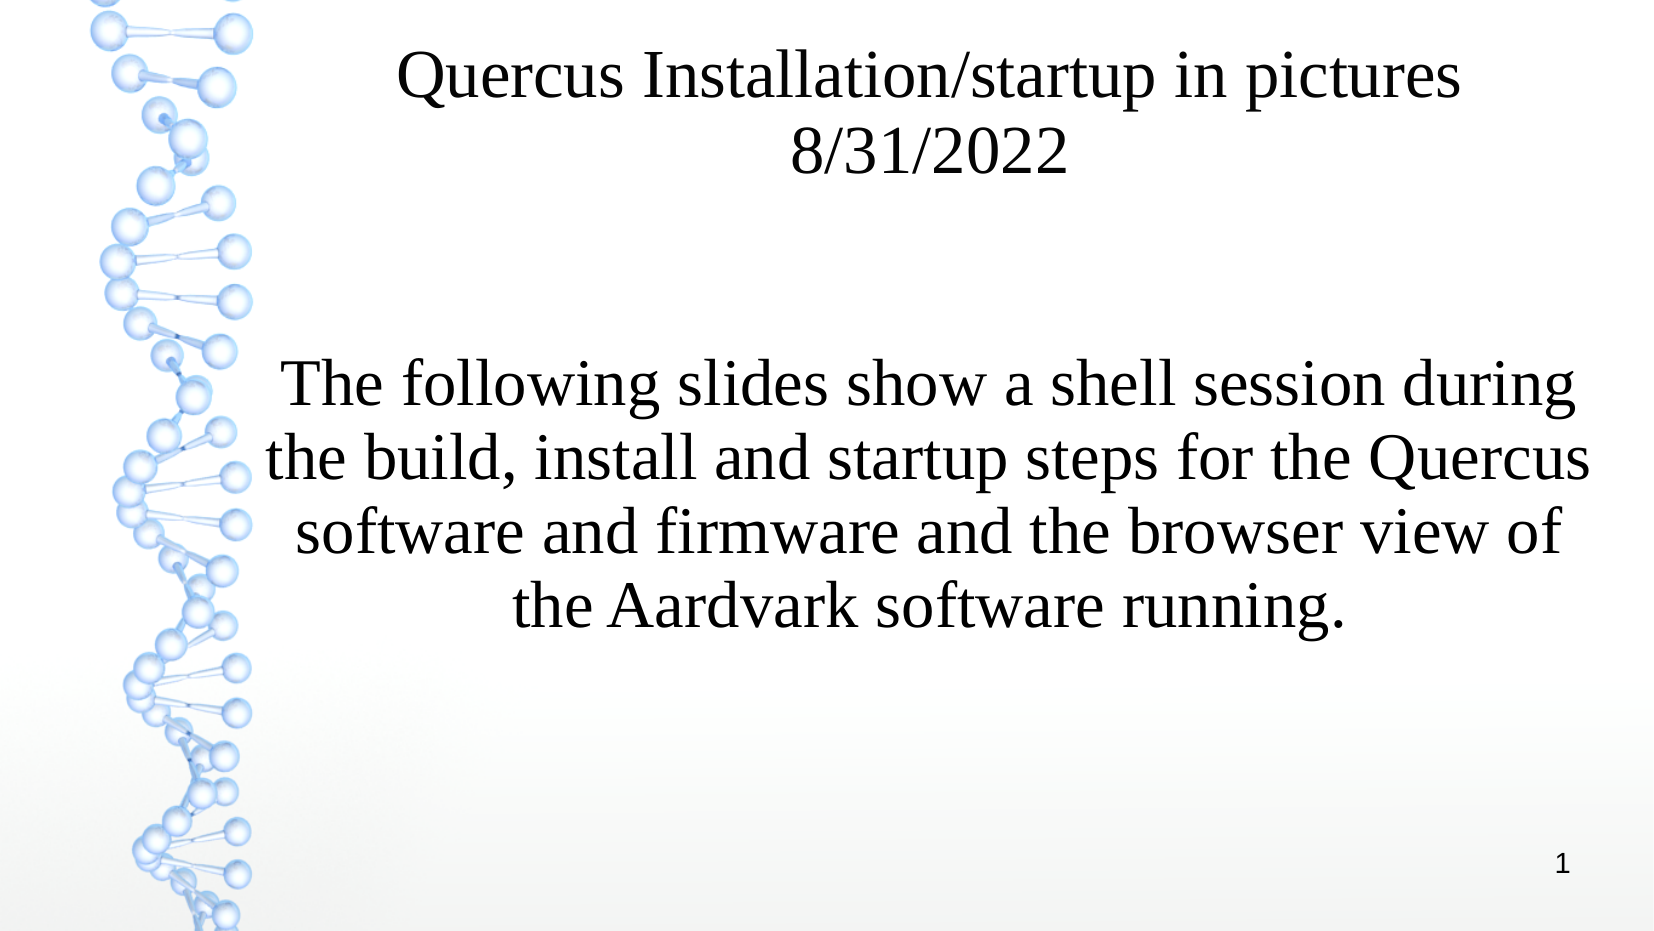

# Quercus Installation/startup in pictures 8/31/2022
The following slides show a shell session during the build, install and startup steps for the Quercus software and firmware and the browser view of the Aardvark software running.
1